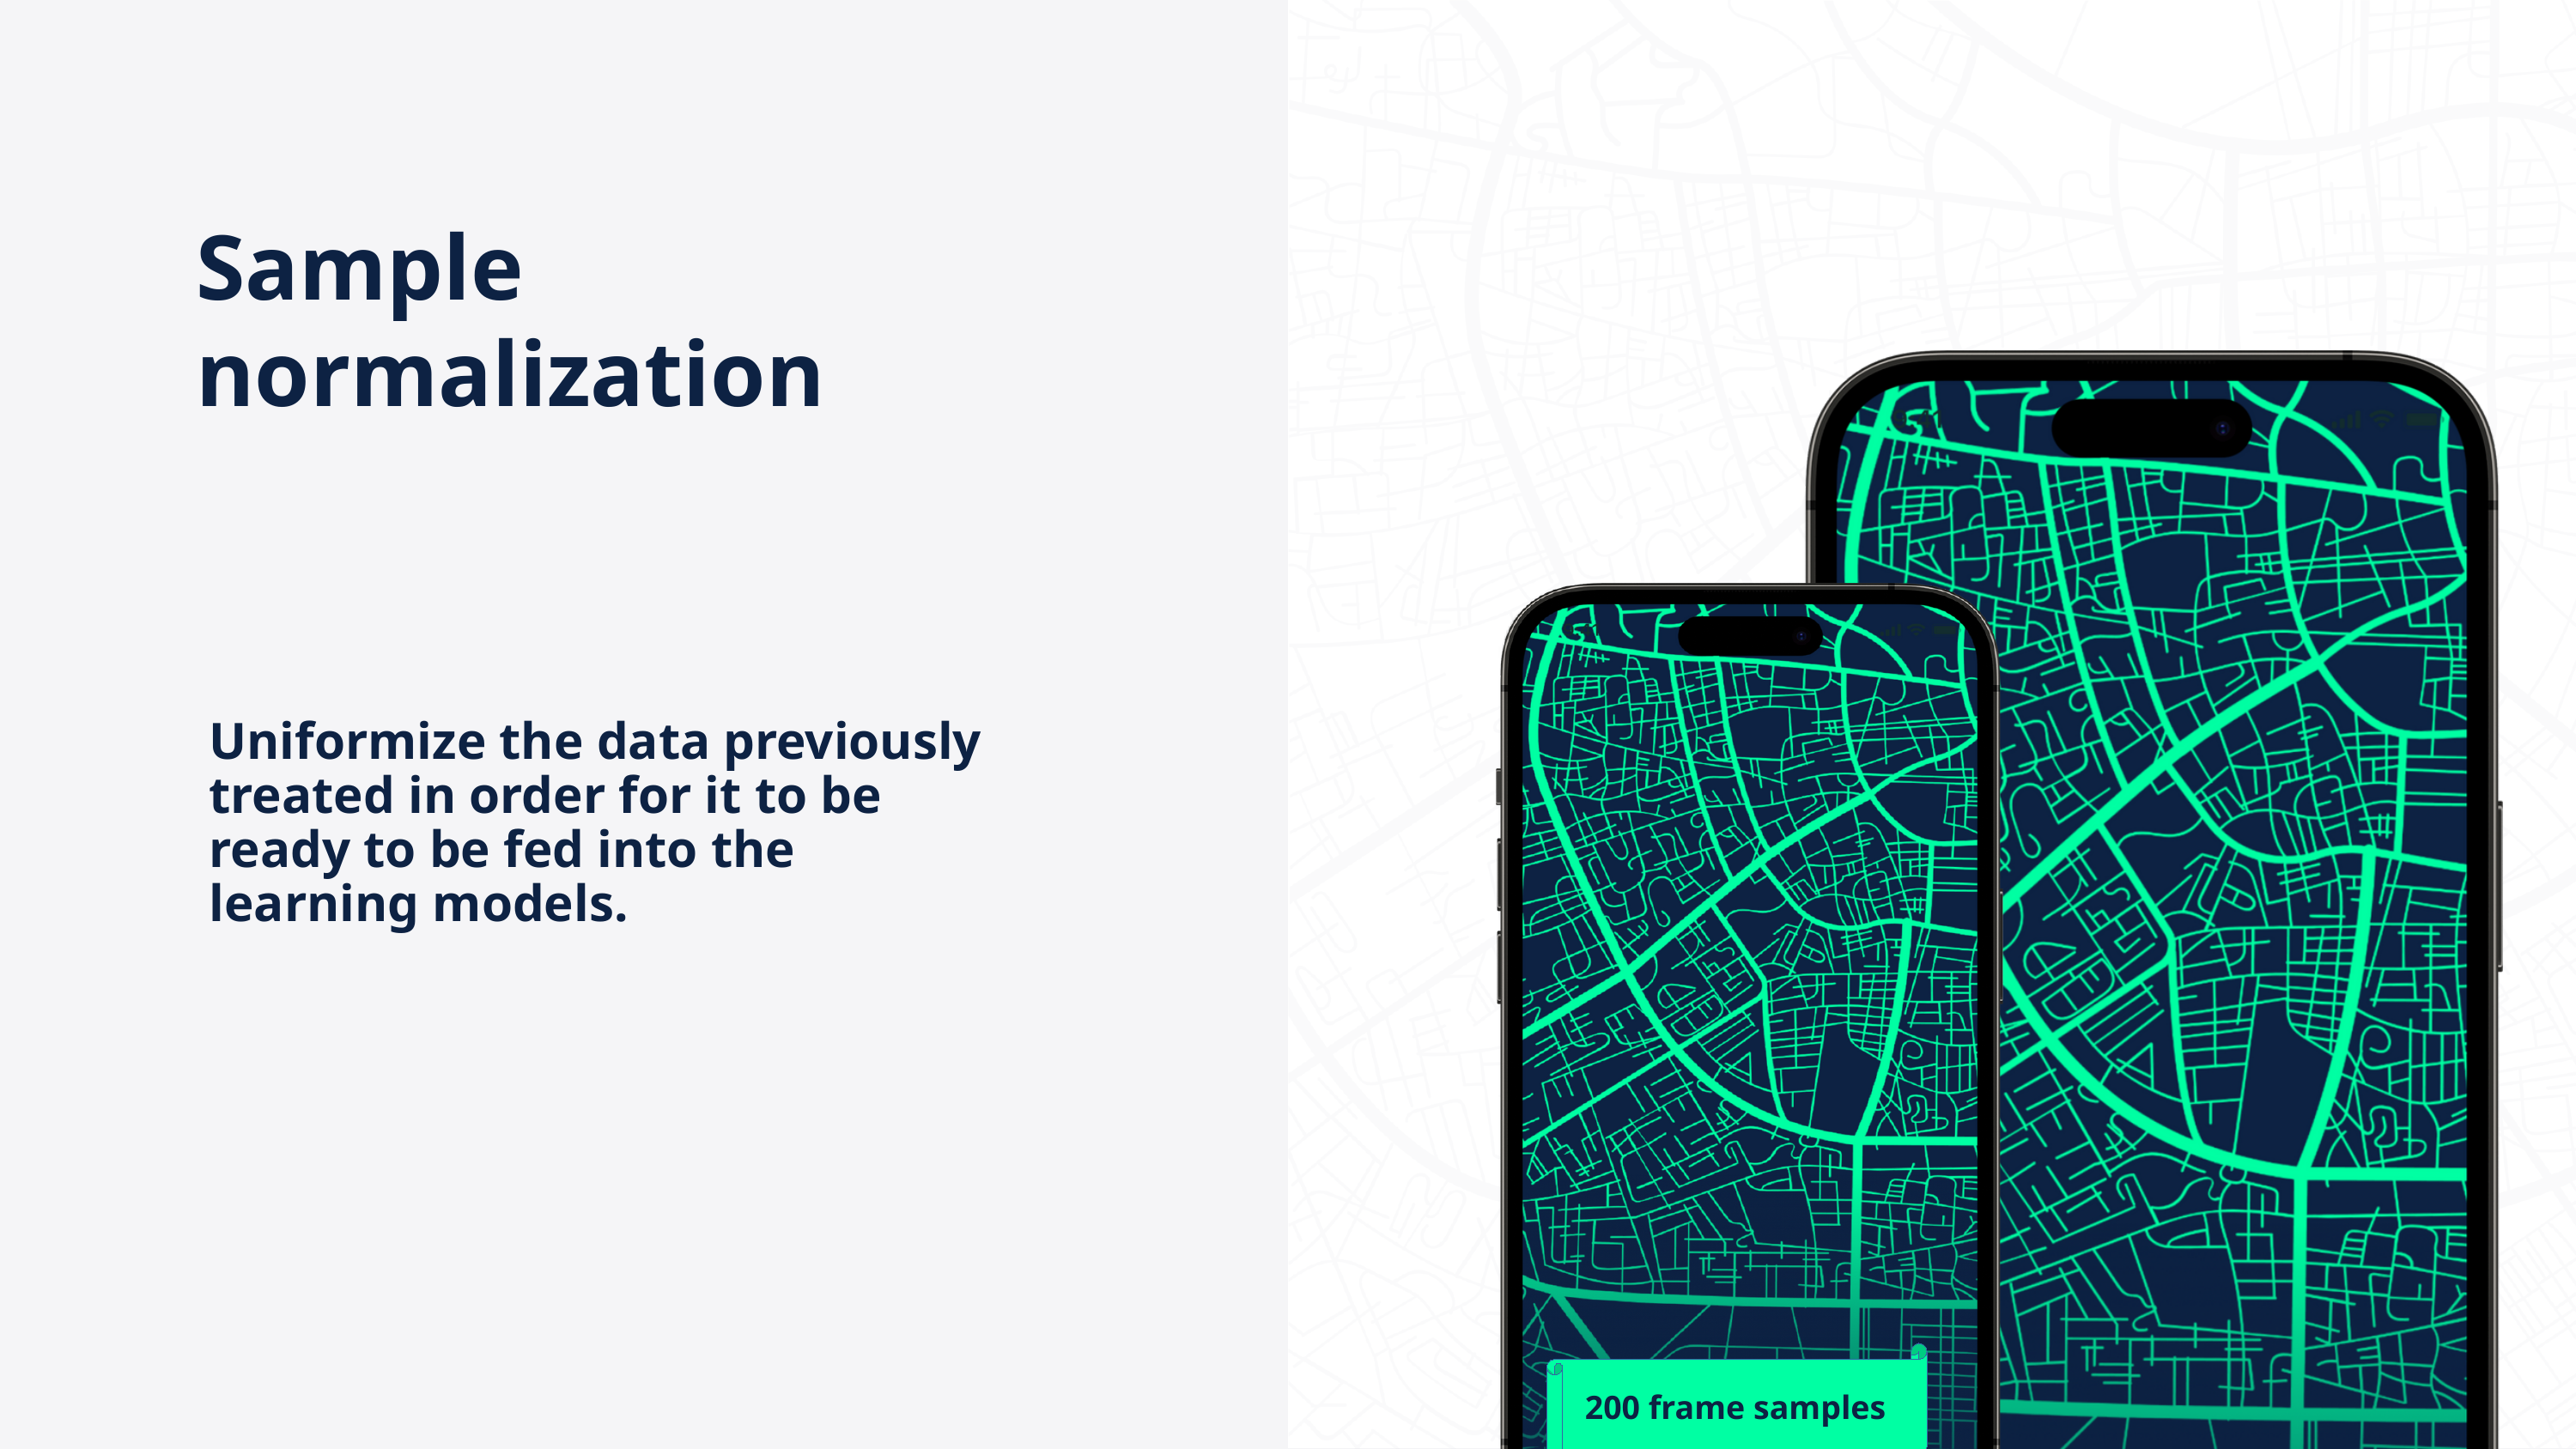

Sample normalization
Uniformize the data previously treated in order for it to be ready to be fed into the learning models.
200 frame samples